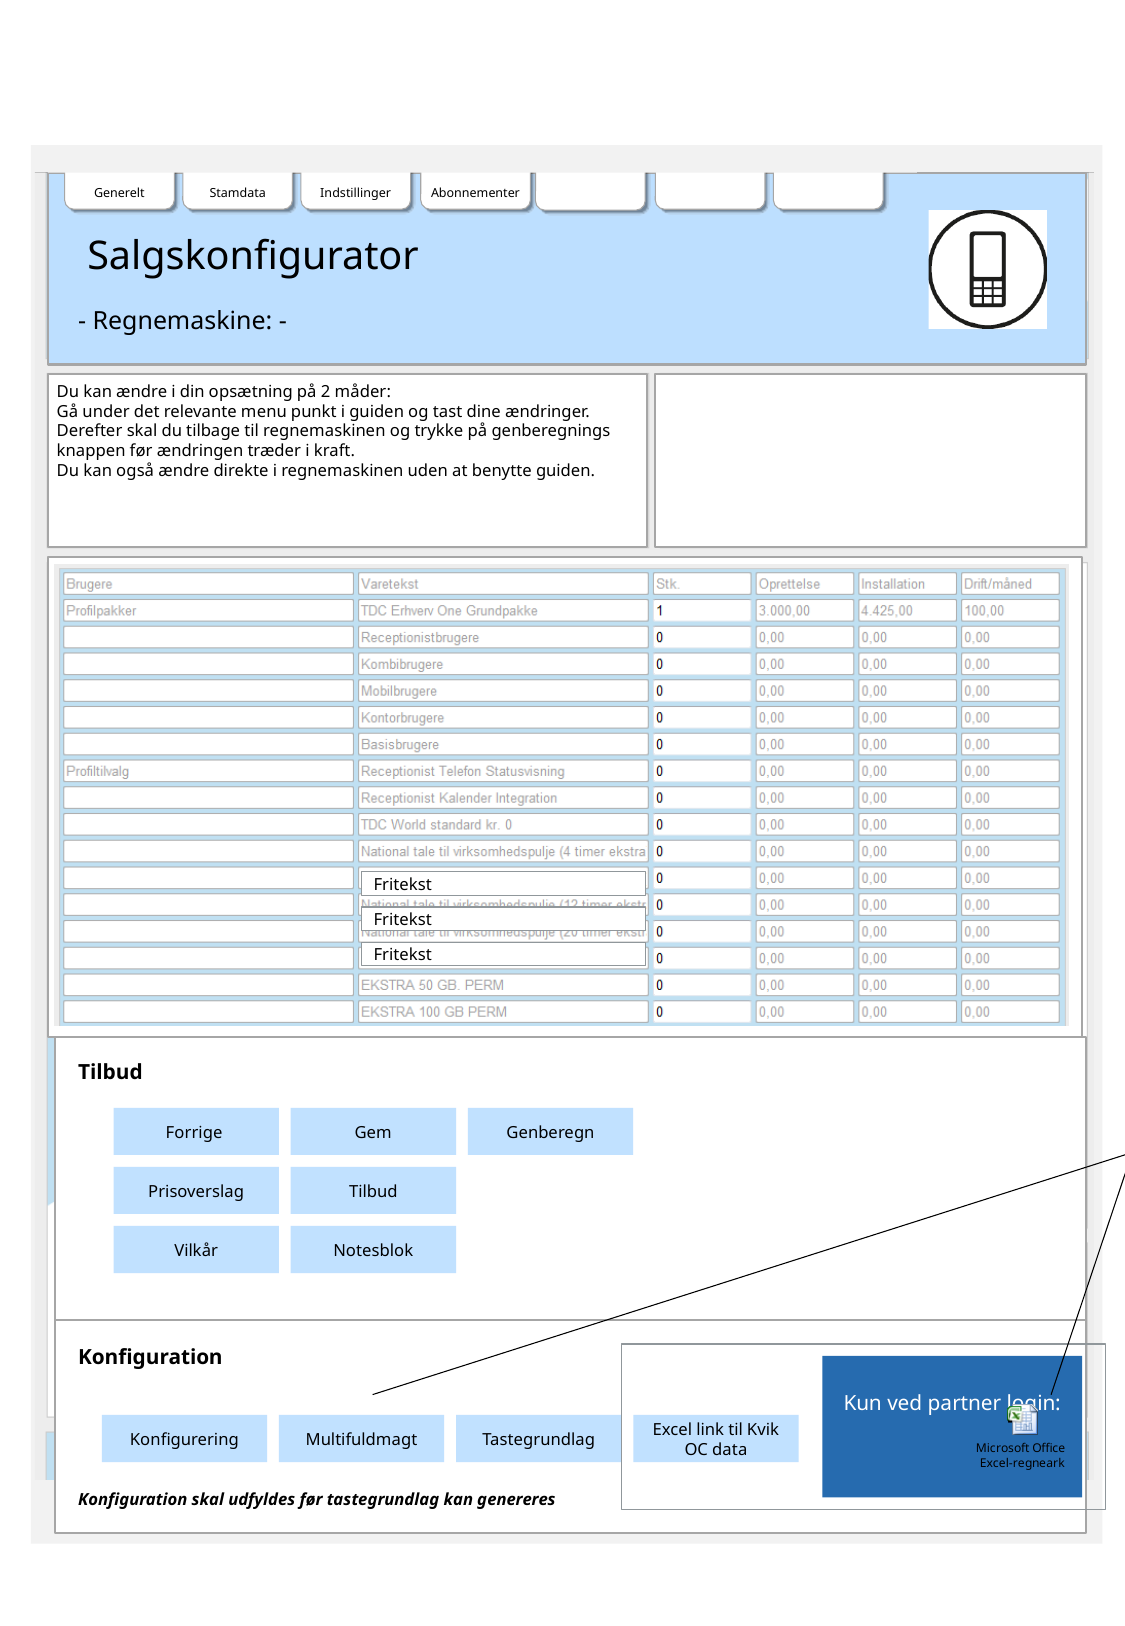

Generelt
Stamdata
Indstillinger
Abonnementer
Salgskonfigurator
- Regnemaskine: -
Du kan ændre i din opsætning på 2 måder:
Gå under det relevante menu punkt i guiden og tast dine ændringer. Derefter skal du tilbage til regnemaskinen og trykke på genberegnings knappen før ændringen træder i kraft.
Du kan også ændre direkte i regnemaskinen uden at benytte guiden.
Excel dokument udfyldes automatisk ved med data fra konfigurationssiden.
Fritekst
Fritekst
Fritekst
Notesblok som samler alle noter fra kundesagen
(Der findes ikke designskiftes til denne) Udvikler kommer med et cut
Tilbud
Forrige
Gem
Genberegn
Se link i E-mail
Prisoverslag
Tilbud
Taste grundlag skal være differentieret alt efter hvilket segment som anvender konfigurator. Kvik / NABS / CDM? Alle 3 er PDF filer!
OBS: Tastegrundlag knappen skal først virke når konfiguration er udfyldt
Vilkår
Notesblok
Konfiguration
Kun ved partner login:
Konfiguration åbner i nyt vindue
Konfigurering
Multifuldmagt
Tastegrundlag
Excel link til Kvik OC data
Tilføj titel i sidehoved / sidefod
Konfiguration skal udfyldes før tastegrundlag kan genereres